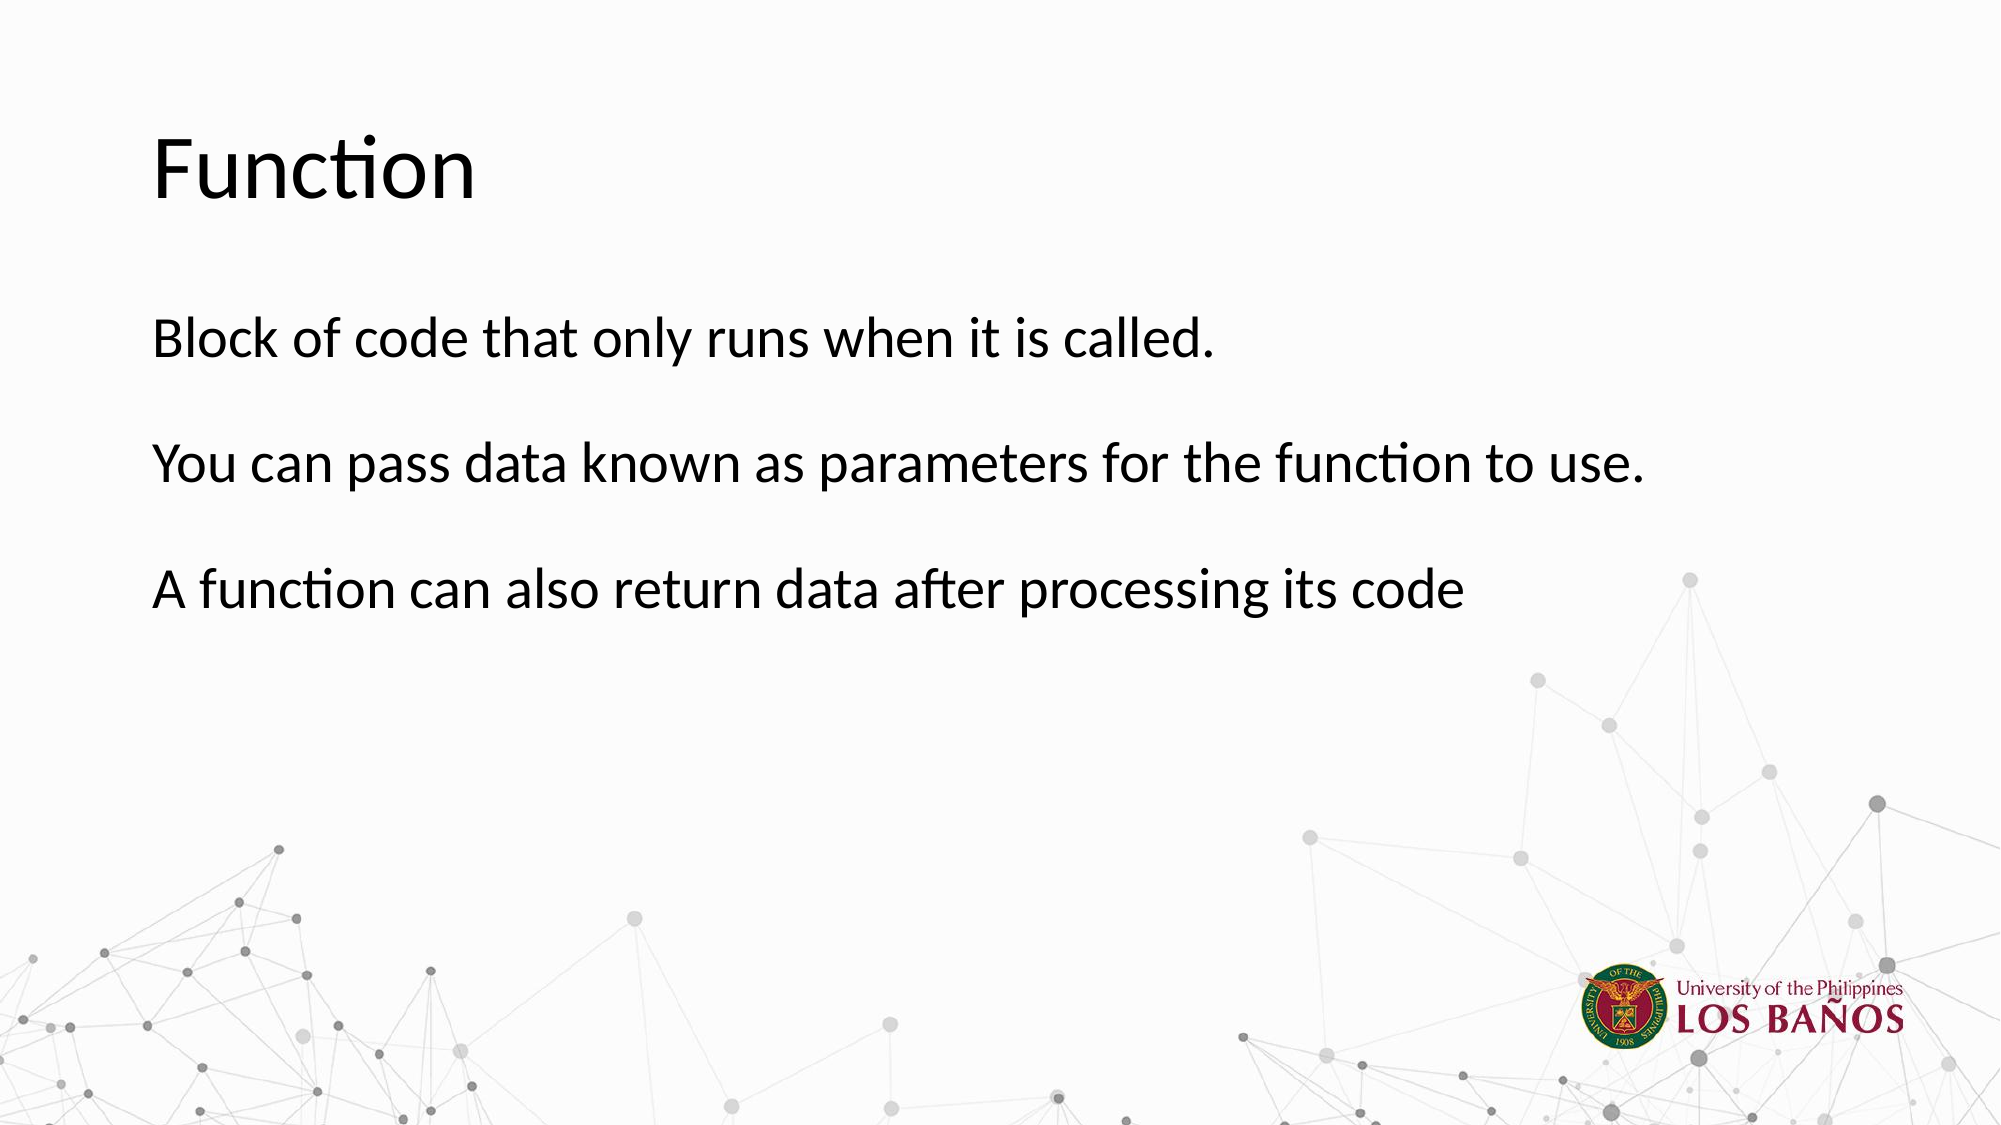

# Function
Block of code that only runs when it is called.
You can pass data known as parameters for the function to use.
A function can also return data after processing its code